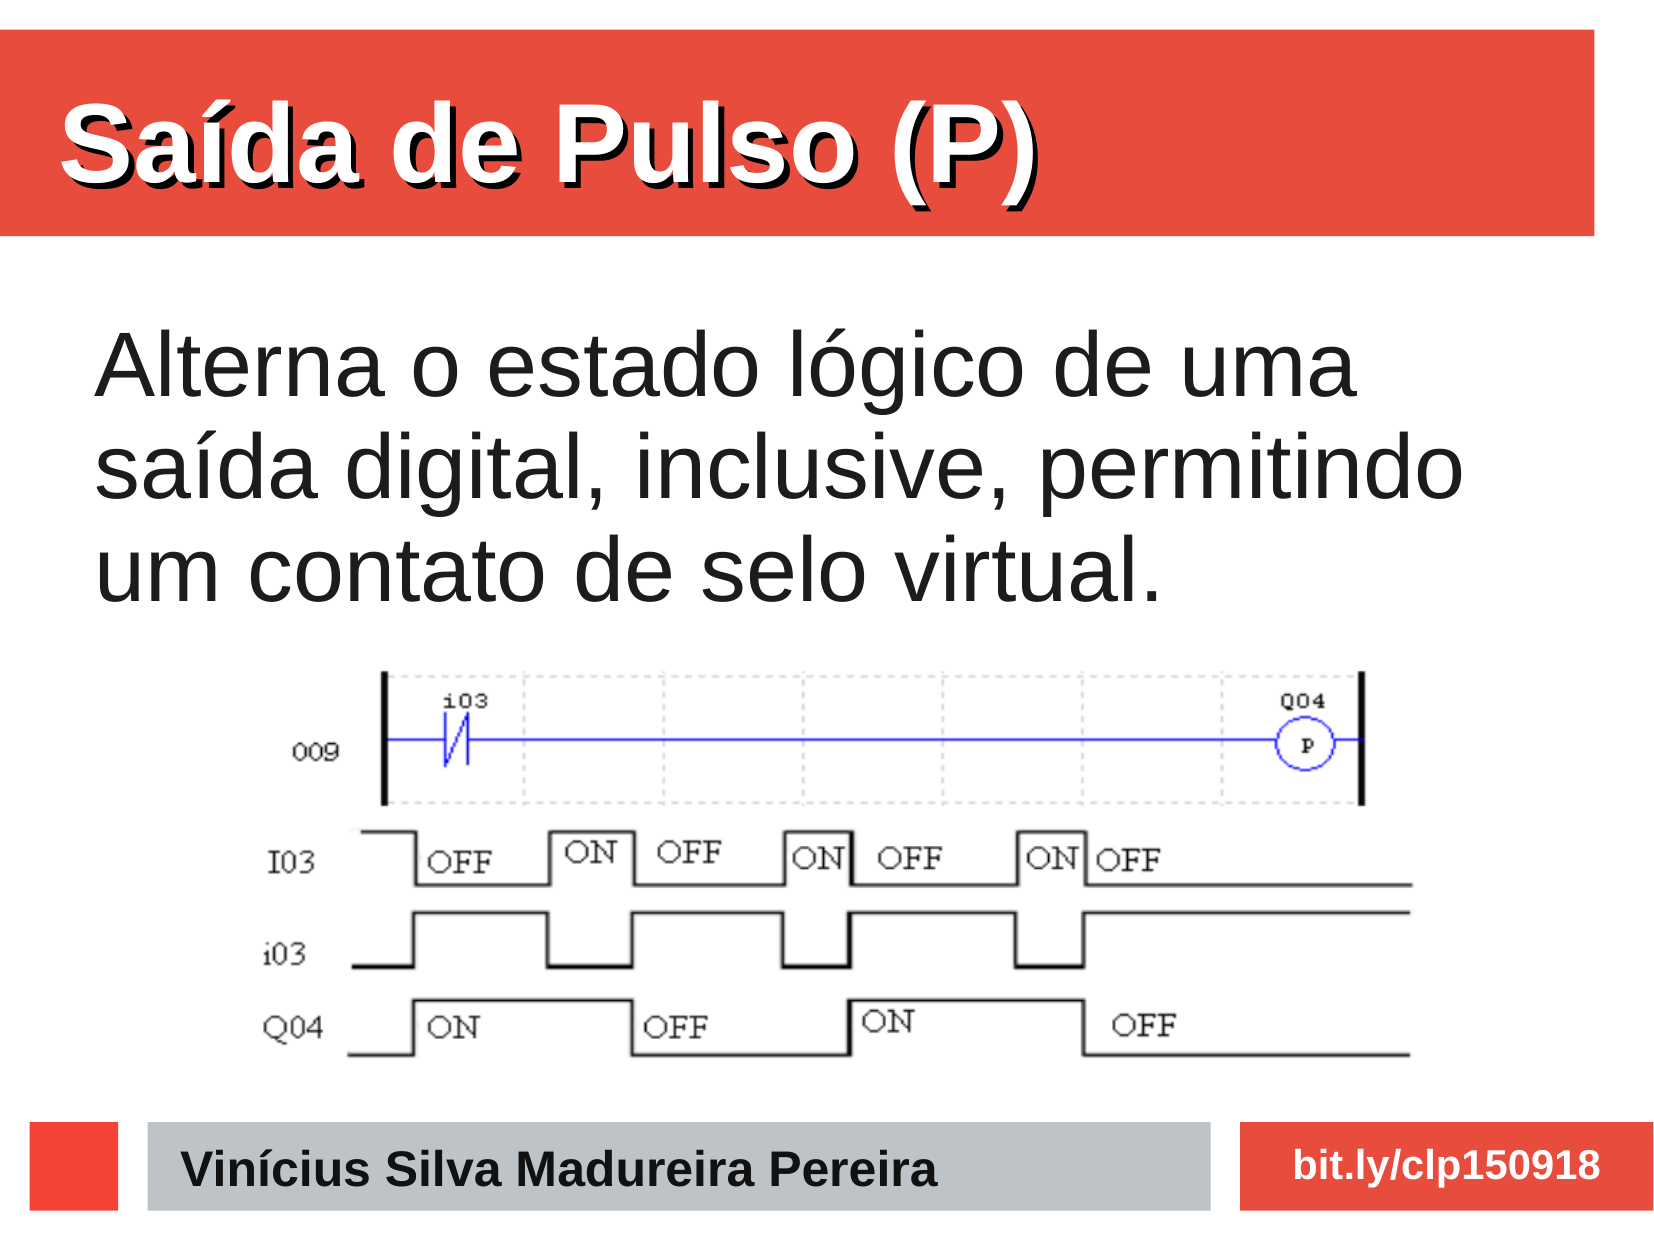

# Saída de Pulso (P)
Alterna o estado lógico de uma saída digital, inclusive, permitindo um contato de selo virtual.
Vinícius Silva Madureira Pereira
bit.ly/clp150918